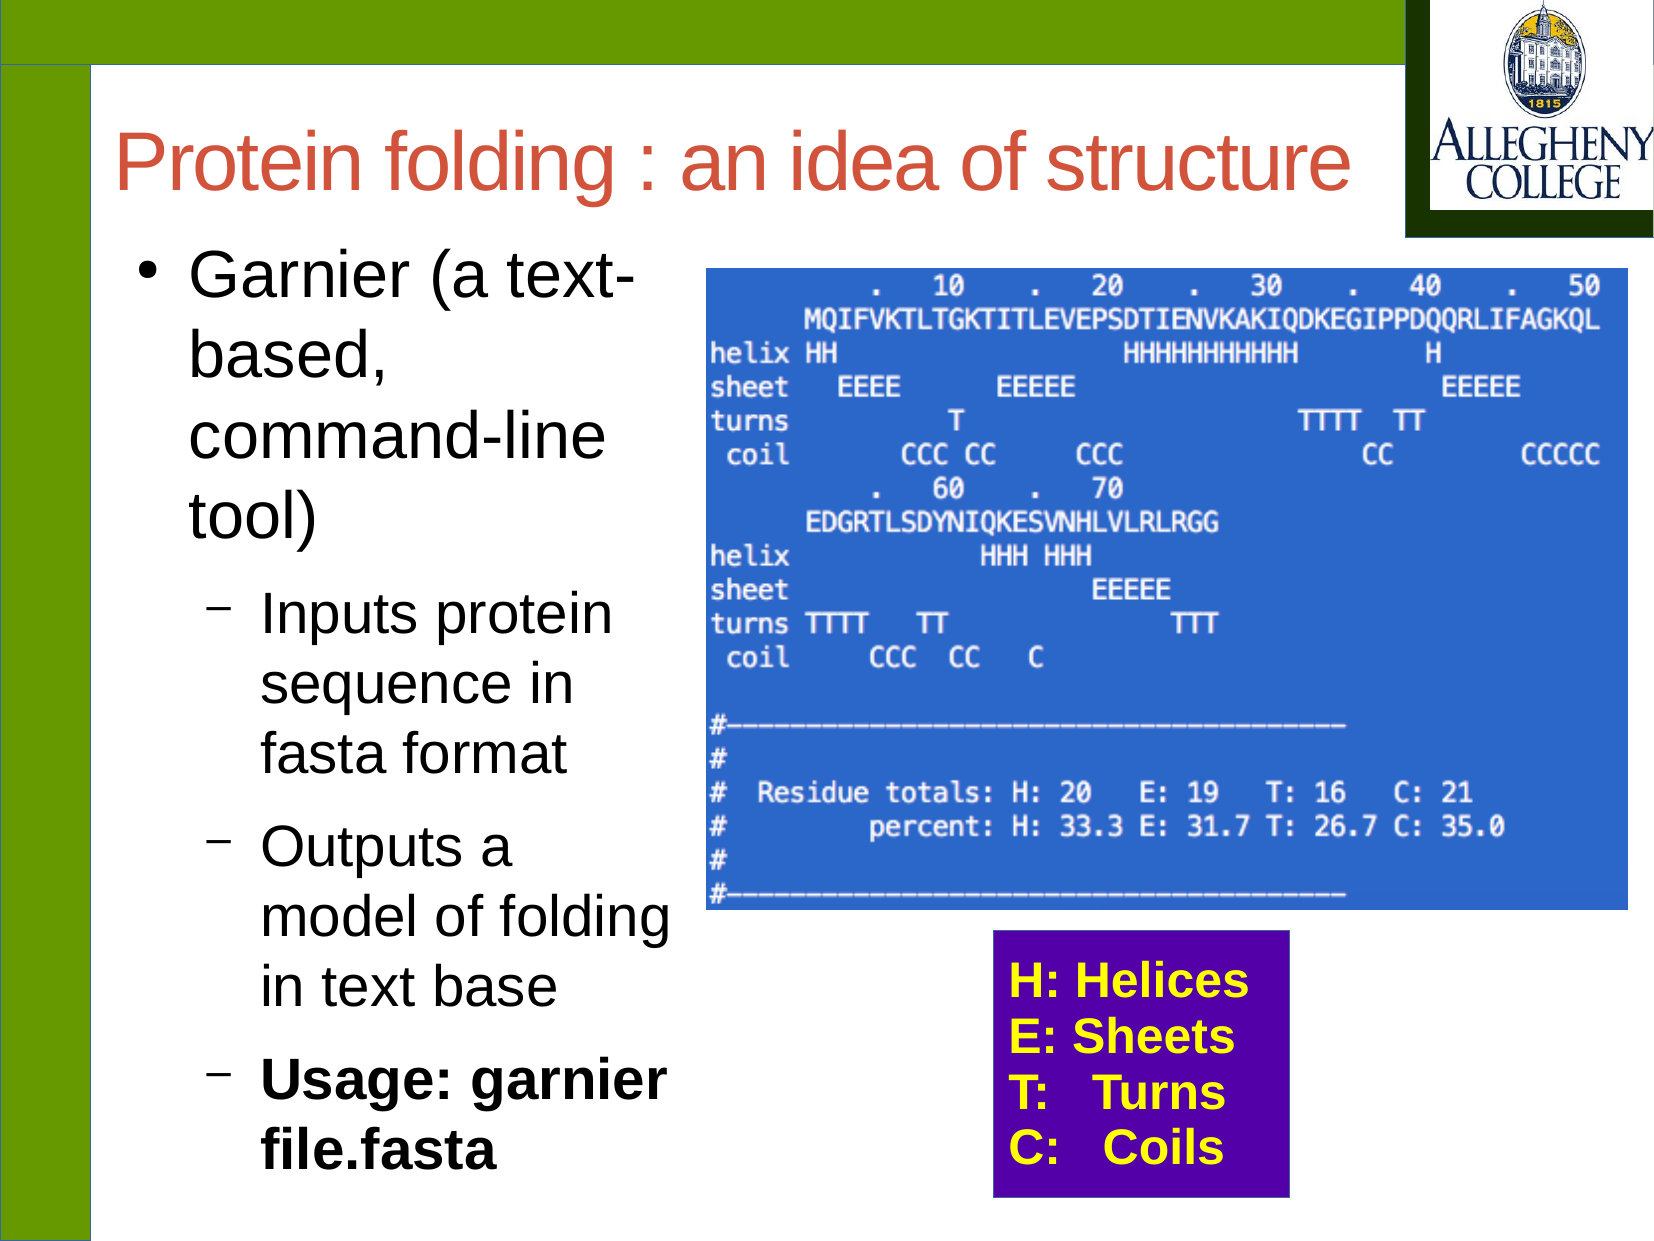

# Protein folding : an idea of structure
Garnier (a text-based, command-line tool)
Inputs protein sequence in fasta format
Outputs a model of folding in text base
Usage: garnier file.fasta
H: Helices
E: Sheets
T: Turns
C: Coils